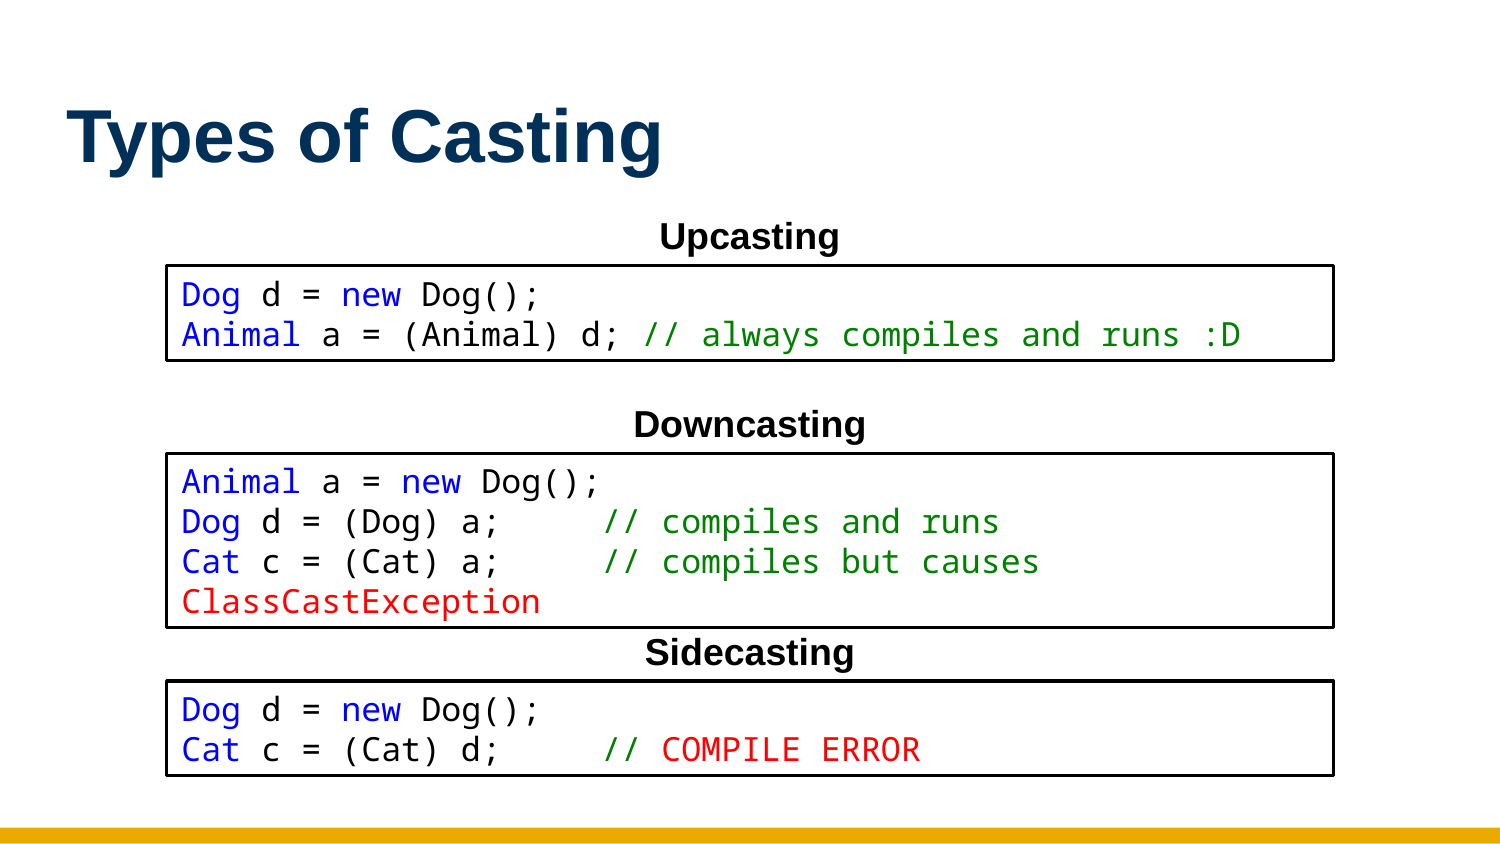

# Types of Casting
Upcasting
Dog d = new Dog();
Animal a = (Animal) d; // always compiles and runs :D
Downcasting
Animal a = new Dog();
Dog d = (Dog) a;     // compiles and runs
Cat c = (Cat) a;     // compiles but causes ClassCastException
Sidecasting
Dog d = new Dog();
Cat c = (Cat) d;     // COMPILE ERROR